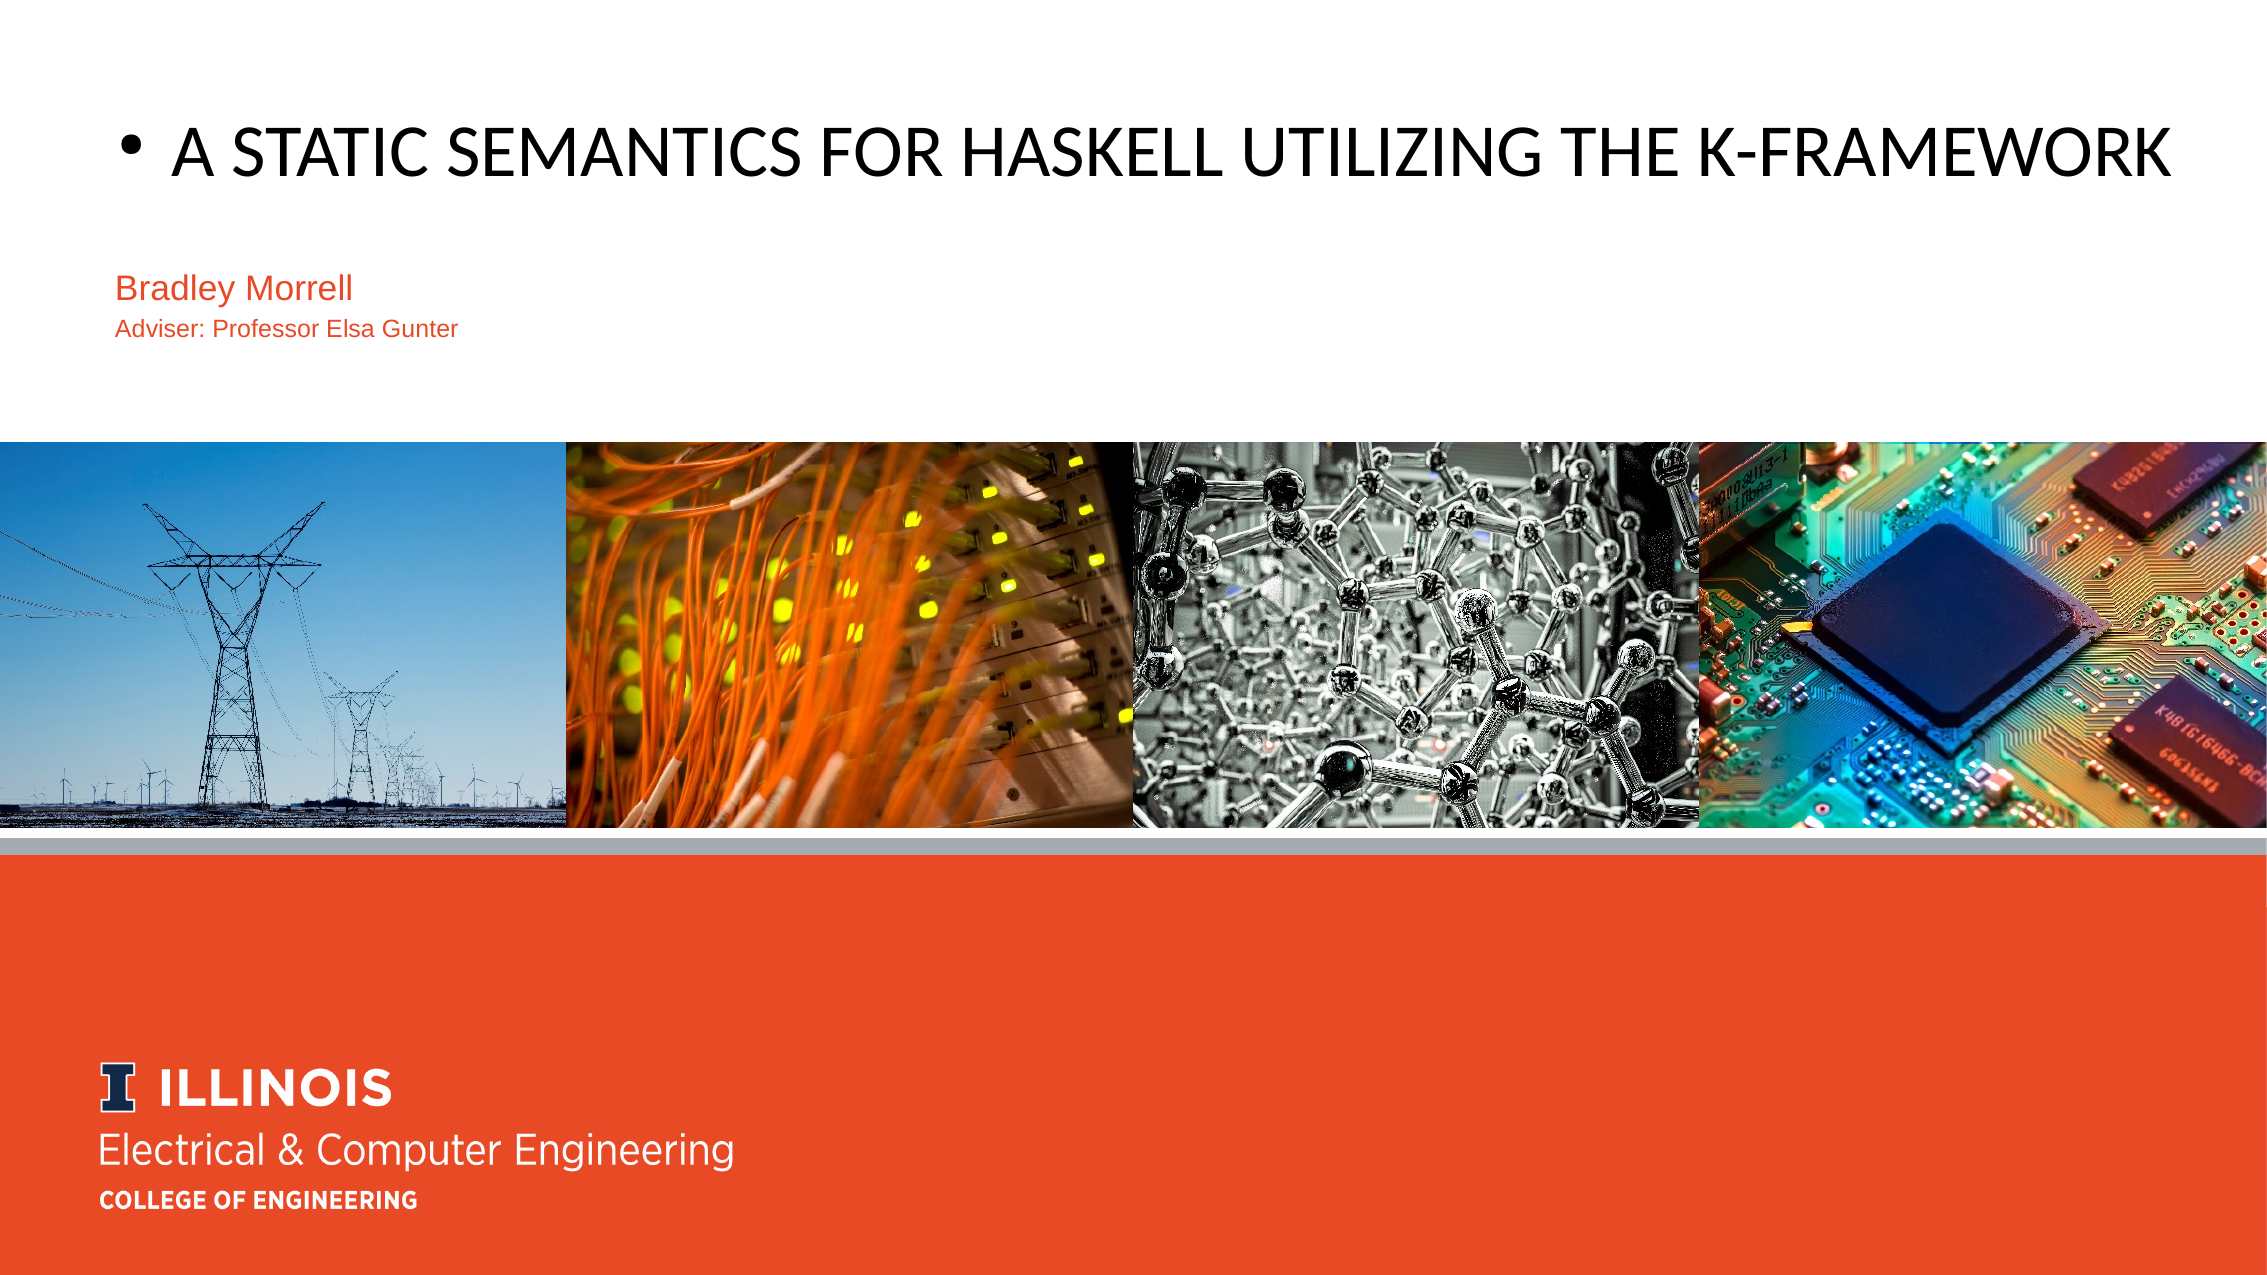

# A STATIC SEMANTICS FOR HASKELL UTILIZING THE K-FRAMEWORK
Bradley Morrell
Adviser: Professor Elsa Gunter